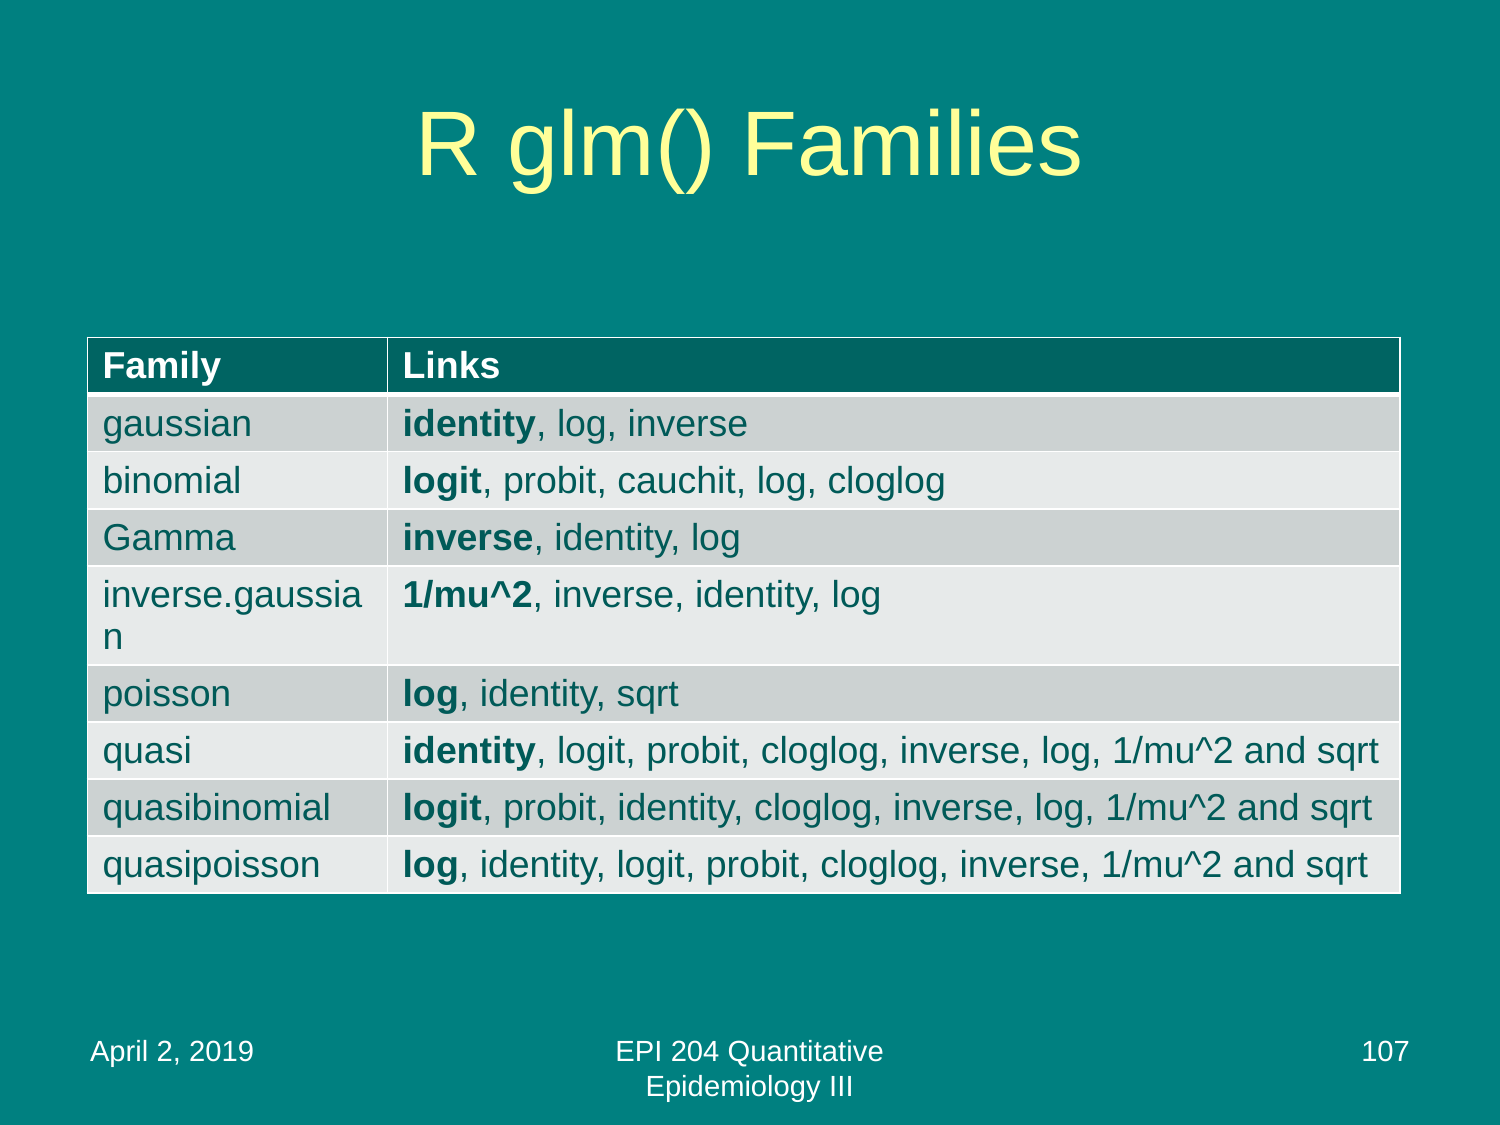

# R glm() Families
| Family | Links |
| --- | --- |
| gaussian | identity, log, inverse |
| binomial | logit, probit, cauchit, log, cloglog |
| Gamma | inverse, identity, log |
| inverse.gaussian | 1/mu^2, inverse, identity, log |
| poisson | log, identity, sqrt |
| quasi | identity, logit, probit, cloglog, inverse, log, 1/mu^2 and sqrt |
| quasibinomial | logit, probit, identity, cloglog, inverse, log, 1/mu^2 and sqrt |
| quasipoisson | log, identity, logit, probit, cloglog, inverse, 1/mu^2 and sqrt |
April 2, 2019
EPI 204 Quantitative Epidemiology III